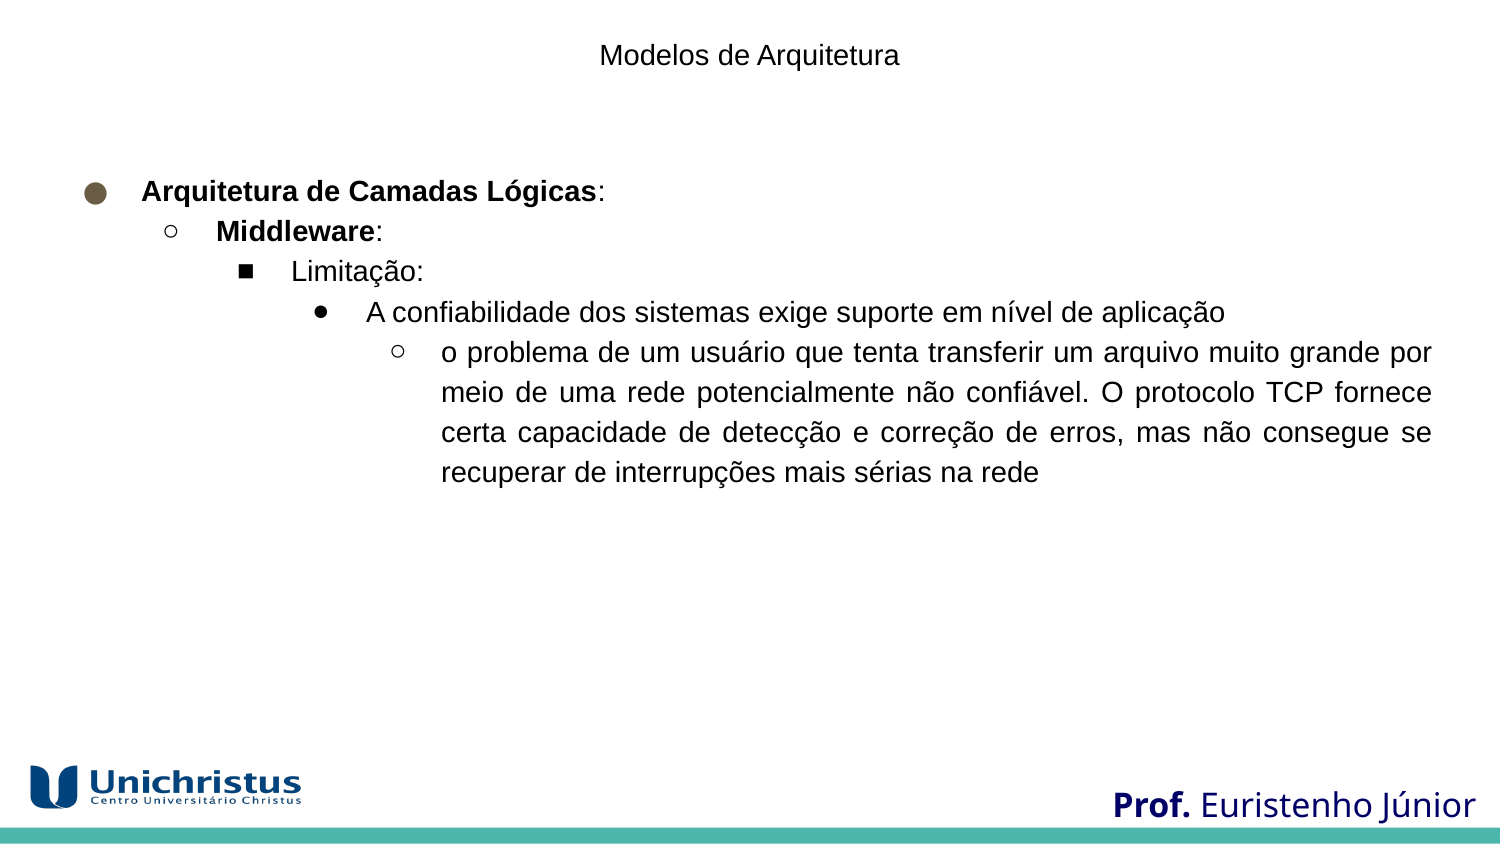

# Modelos de Arquitetura
Arquitetura de Camadas Lógicas:
Middleware:
Limitação:
A confiabilidade dos sistemas exige suporte em nível de aplicação
o problema de um usuário que tenta transferir um arquivo muito grande por meio de uma rede potencialmente não confiável. O protocolo TCP fornece certa capacidade de detecção e correção de erros, mas não consegue se recuperar de interrupções mais sérias na rede
Prof. Euristenho Júnior